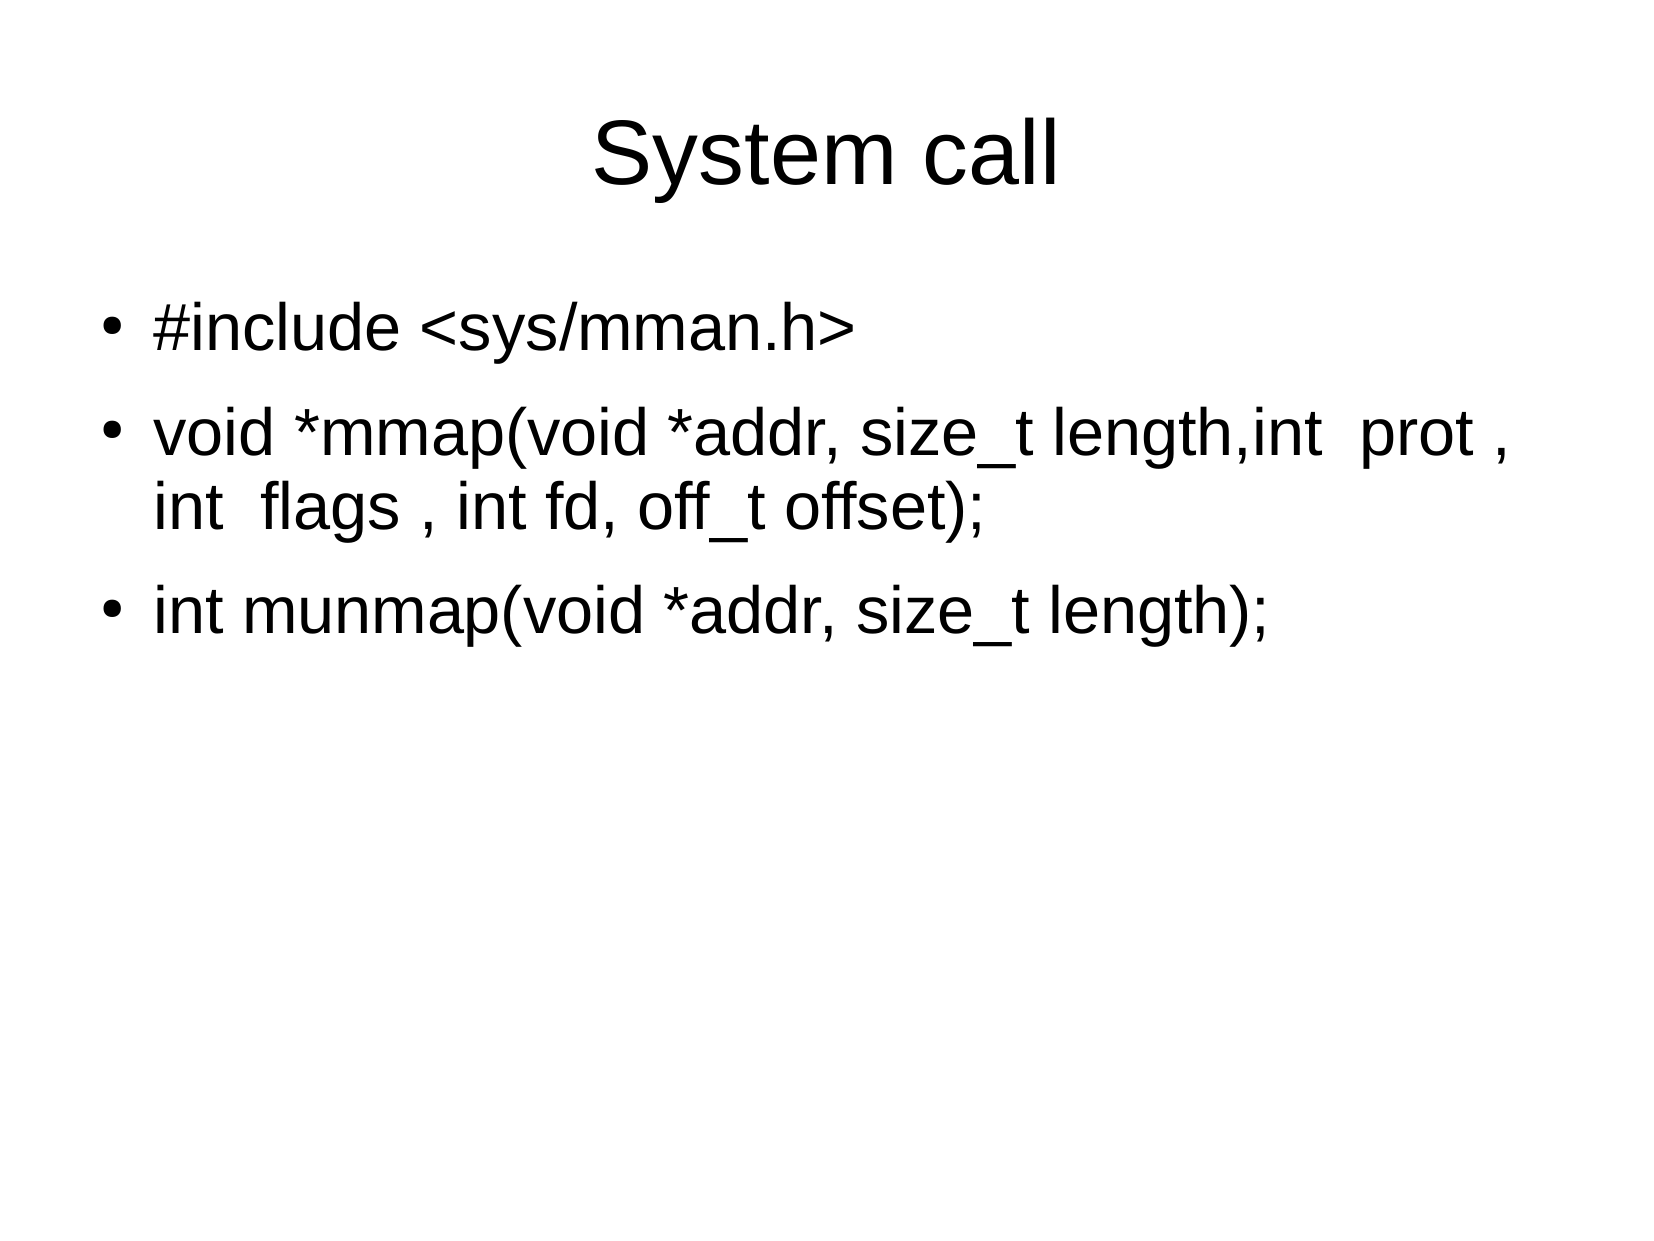

# System call
#include <sys/mman.h>
void *mmap(void *addr, size_t length,int prot , int flags , int fd, off_t offset);
int munmap(void *addr, size_t length);